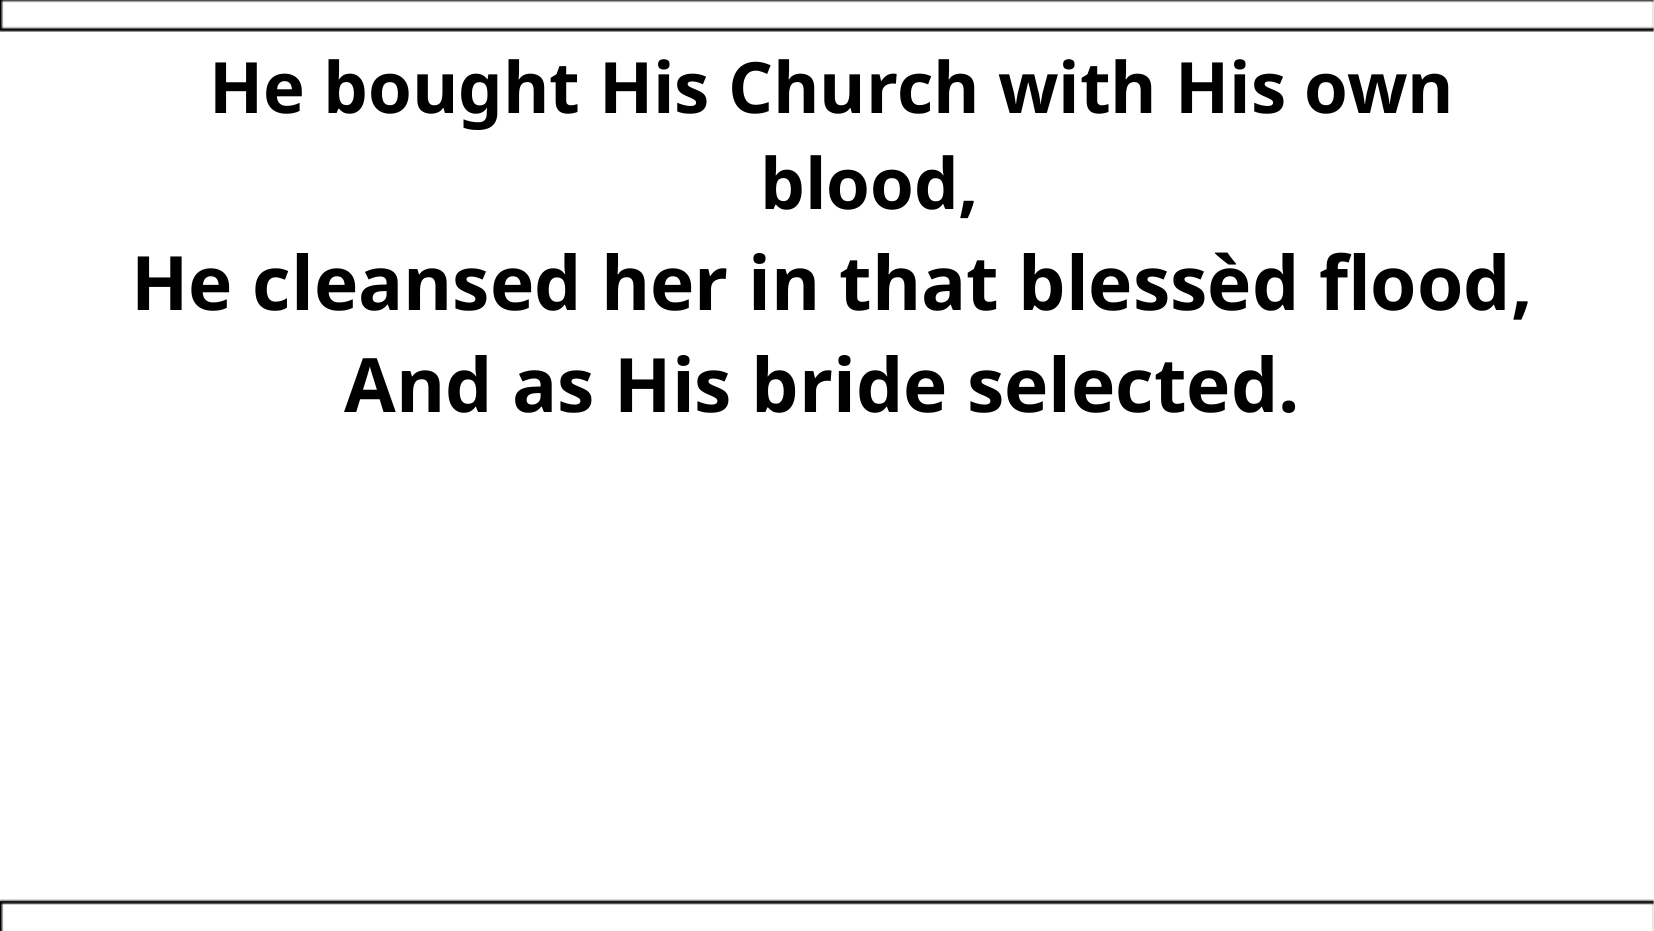

He bought His Church with His own blood,
He cleansed her in that blessèd flood,
And as His bride selected.